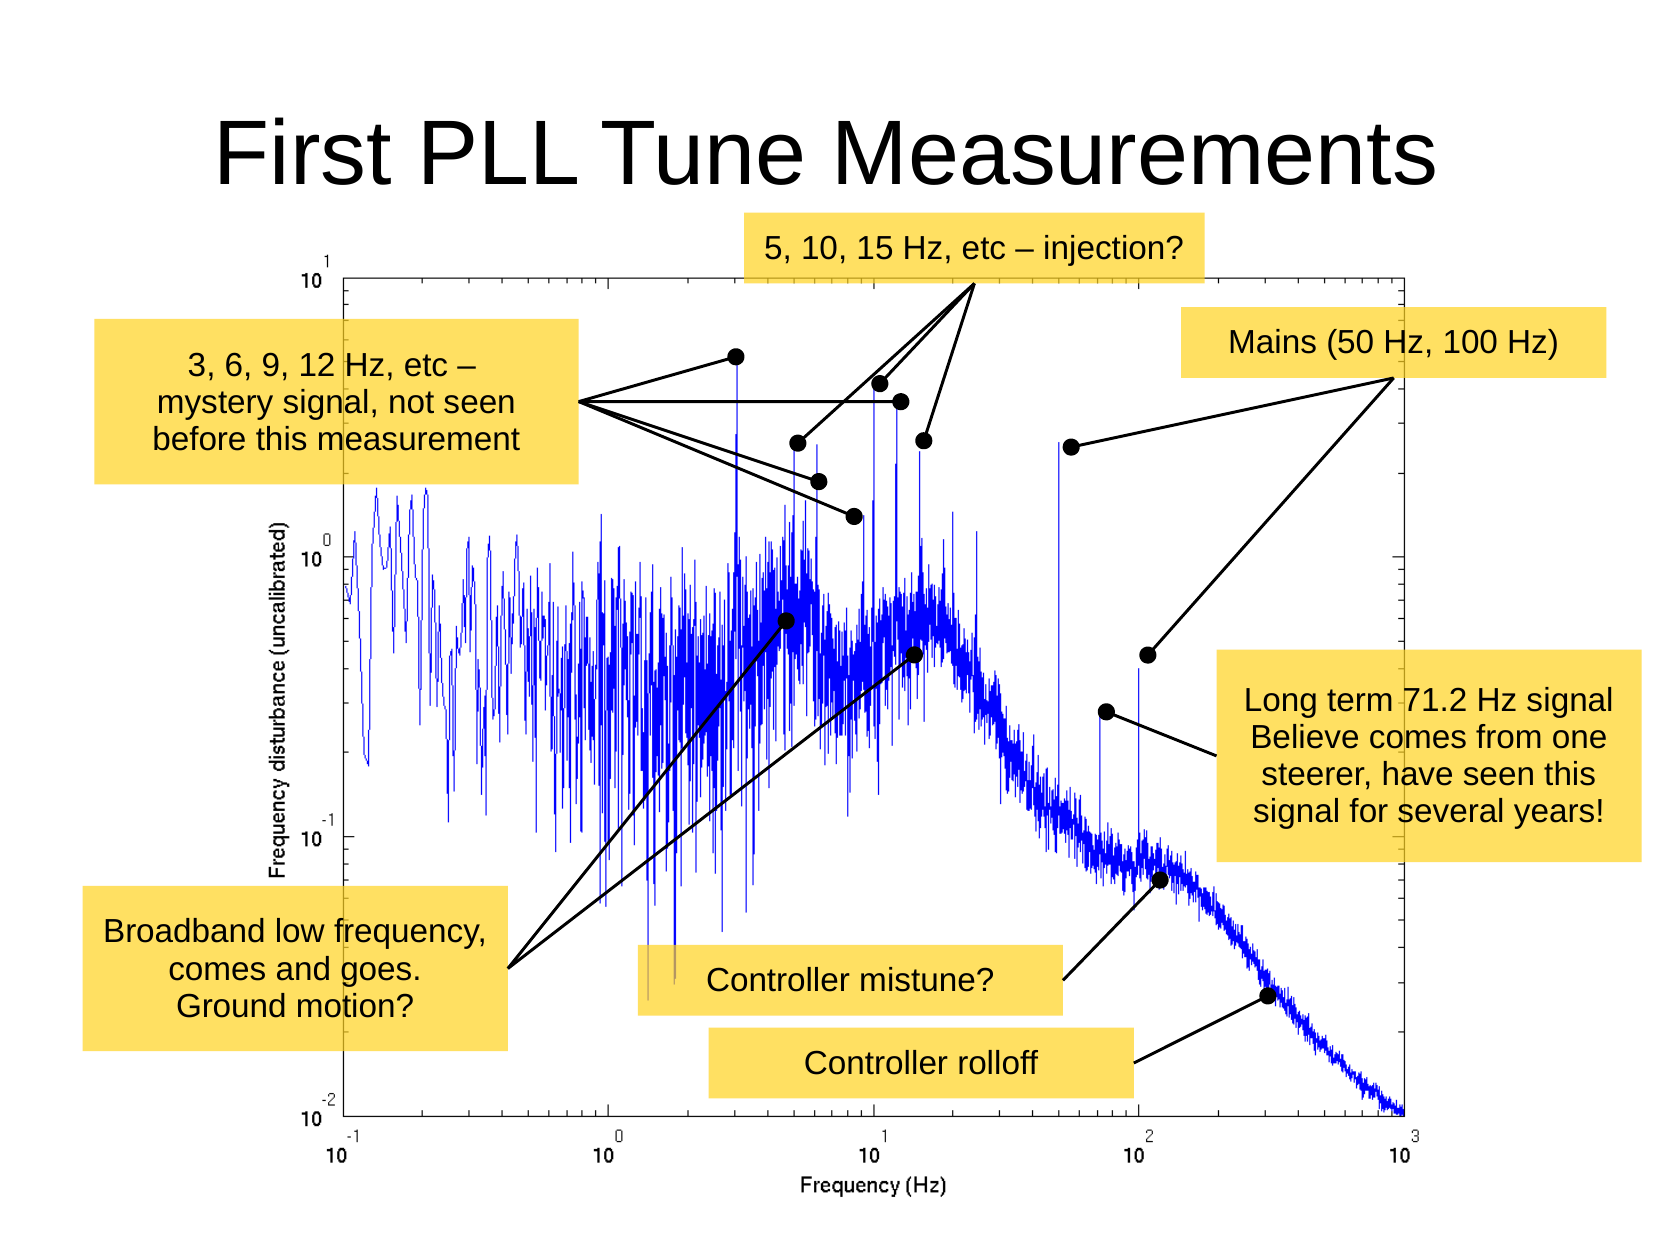

# First PLL Tune Measurements
5, 10, 15 Hz, etc – injection?
Mains (50 Hz, 100 Hz)
3, 6, 9, 12 Hz, etc –
mystery signal, not seen
before this measurement
Long term 71.2 Hz signal
Believe comes from one
steerer, have seen this
signal for several years!
Broadband low frequency,
comes and goes.
Ground motion?
Controller mistune?
Controller rolloff